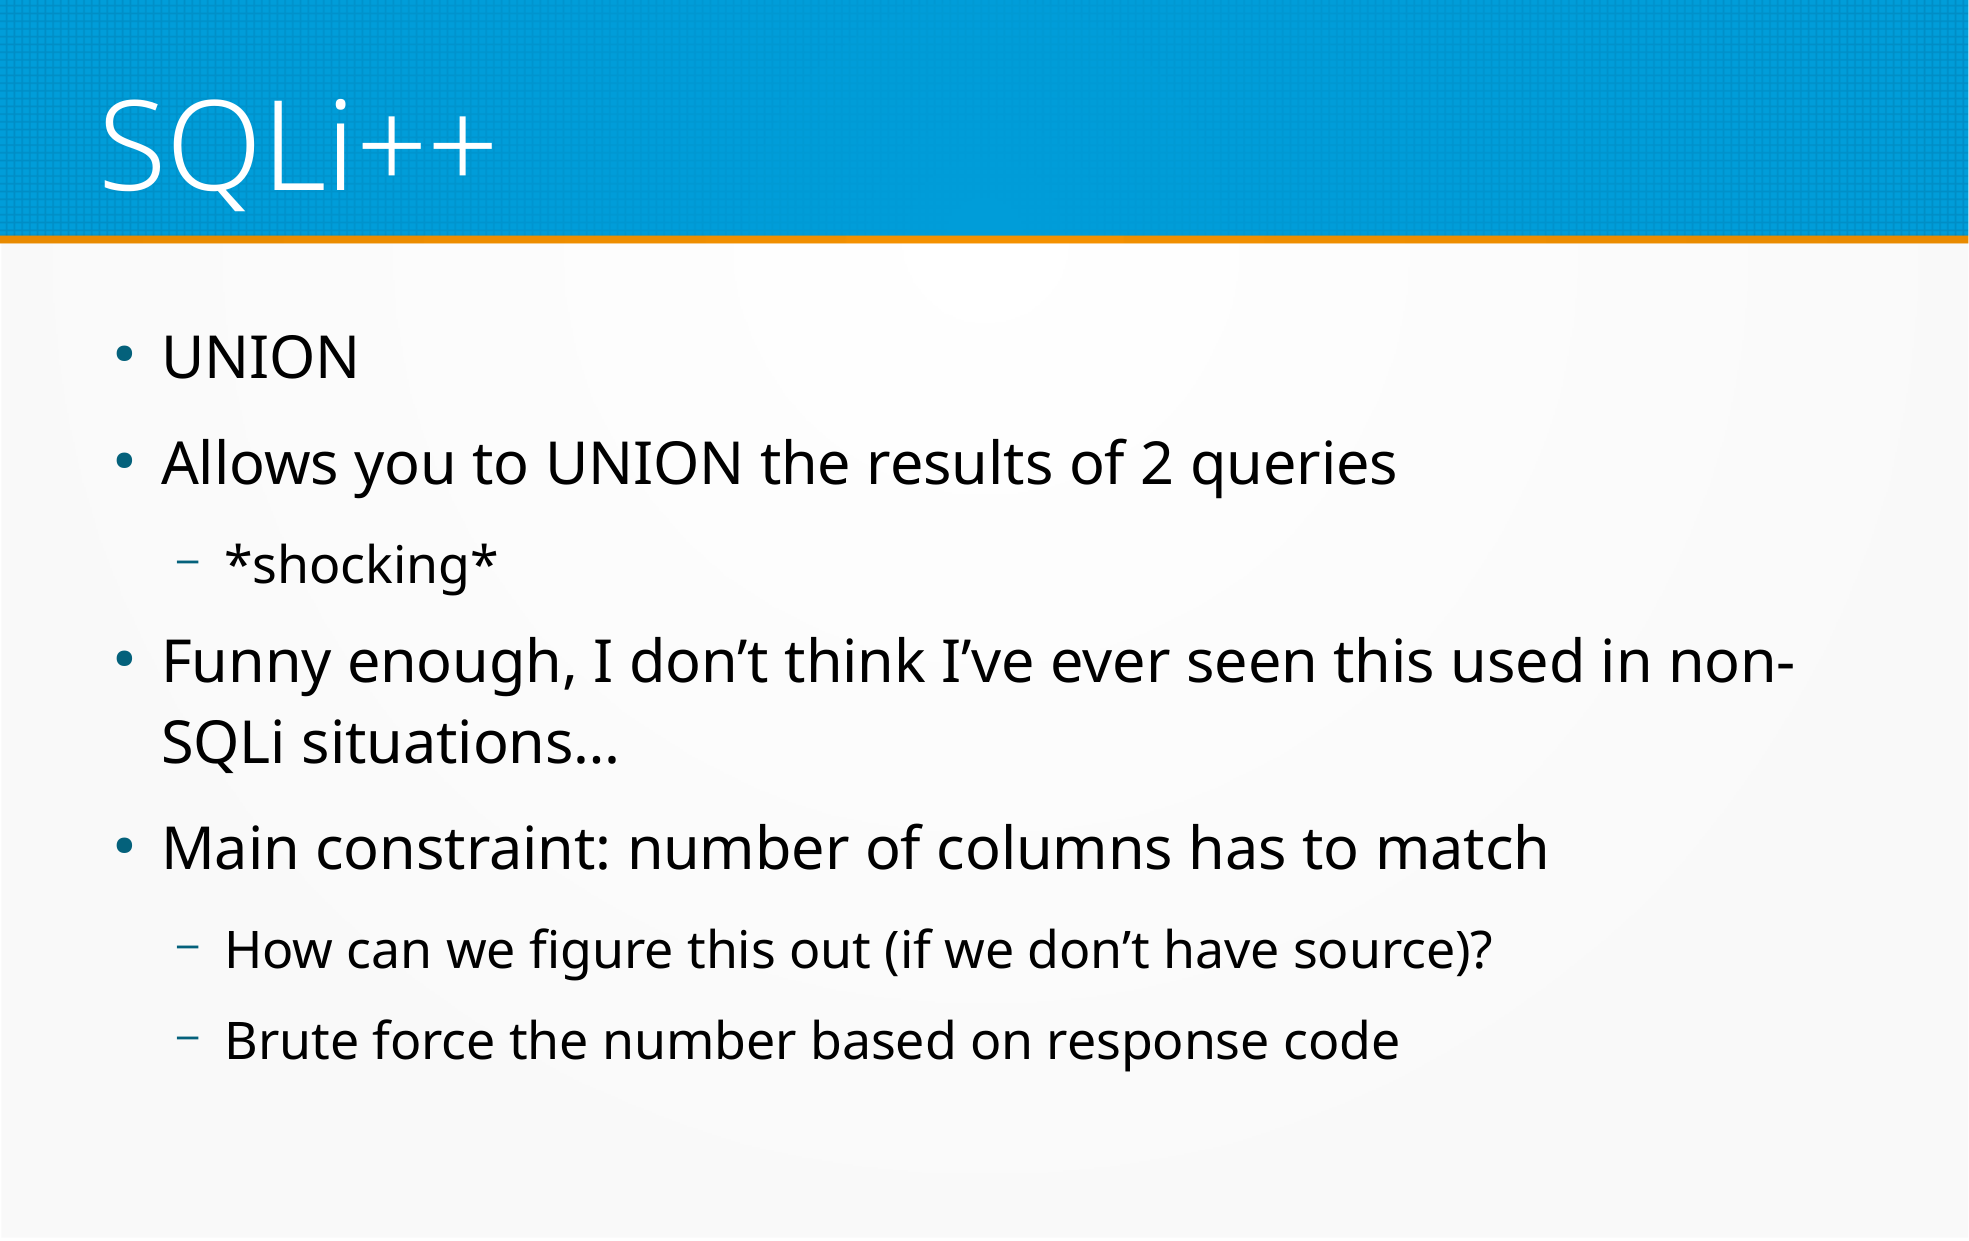

# SQLi++
UNION
Allows you to UNION the results of 2 queries
*shocking*
Funny enough, I don’t think I’ve ever seen this used in non-SQLi situations…
Main constraint: number of columns has to match
How can we figure this out (if we don’t have source)?
Brute force the number based on response code